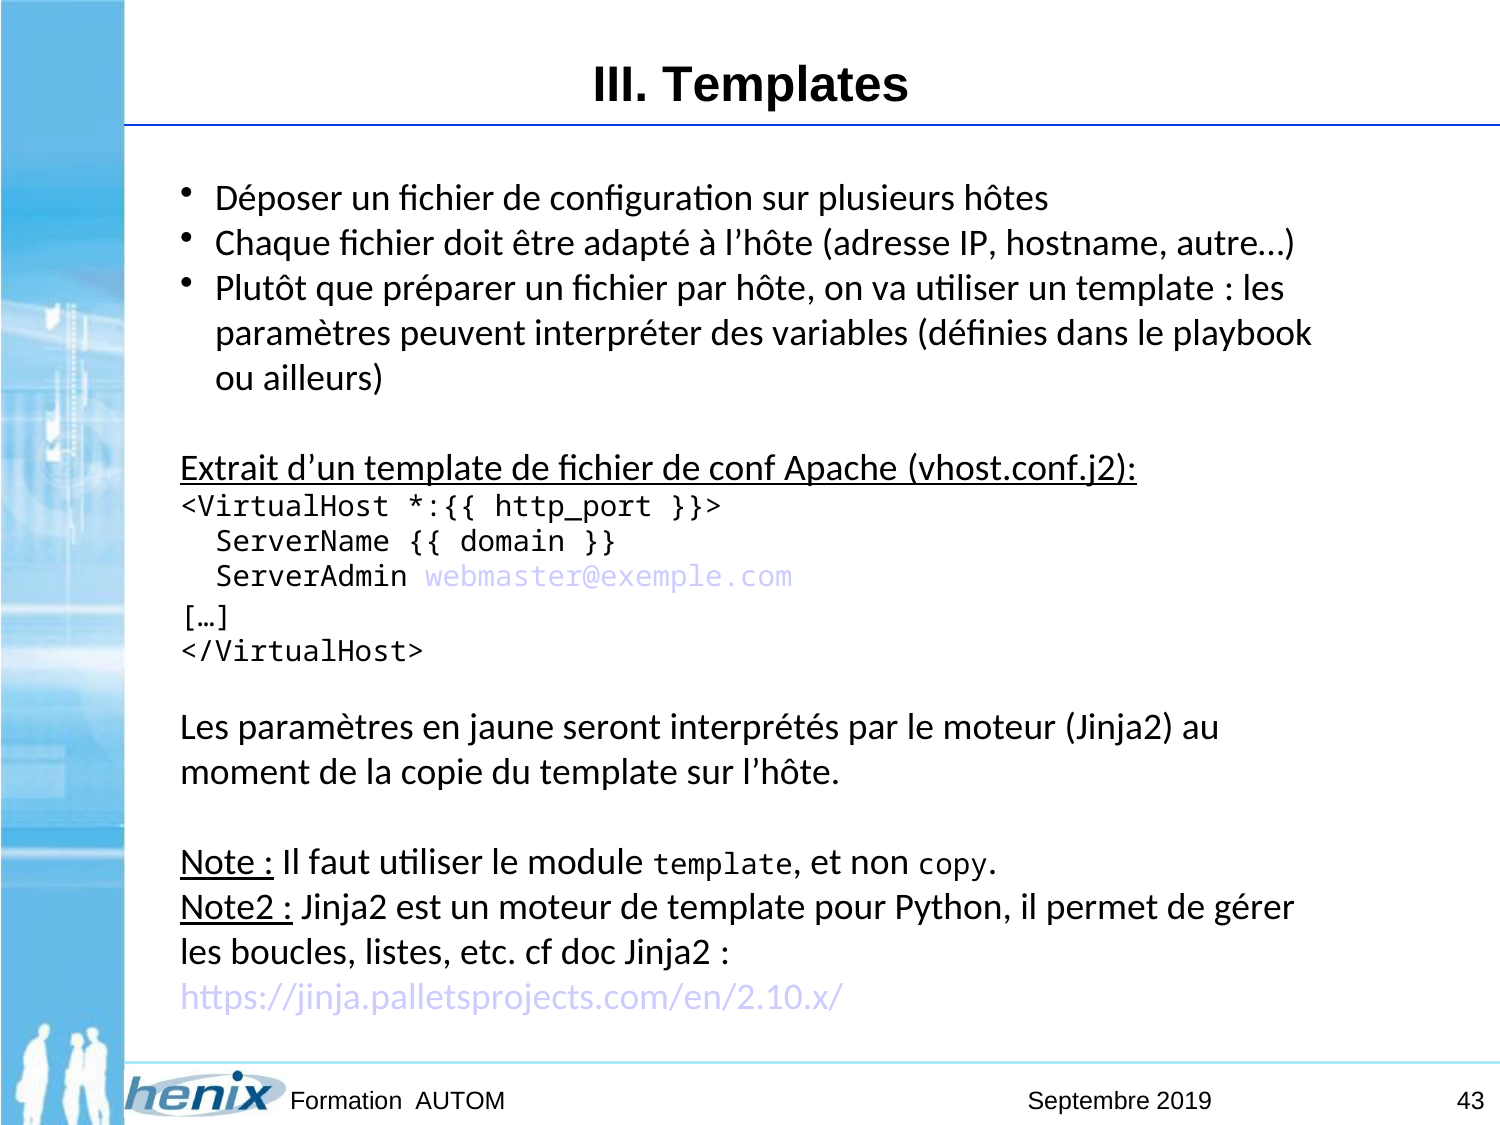

III. Templates
Déposer un fichier de configuration sur plusieurs hôtes
Chaque fichier doit être adapté à l’hôte (adresse IP, hostname, autre…)
Plutôt que préparer un fichier par hôte, on va utiliser un template : les paramètres peuvent interpréter des variables (définies dans le playbook ou ailleurs)
Extrait d’un template de fichier de conf Apache (vhost.conf.j2):
<VirtualHost *:{{ http_port }}>
	ServerName {{ domain }}
	ServerAdmin webmaster@exemple.com
[…]
</VirtualHost>
Les paramètres en jaune seront interprétés par le moteur (Jinja2) au moment de la copie du template sur l’hôte.
Note : Il faut utiliser le module template, et non copy.
Note2 : Jinja2 est un moteur de template pour Python, il permet de gérer les boucles, listes, etc. cf doc Jinja2 : https://jinja.palletsprojects.com/en/2.10.x/
Formation AUTOM
Septembre 2019